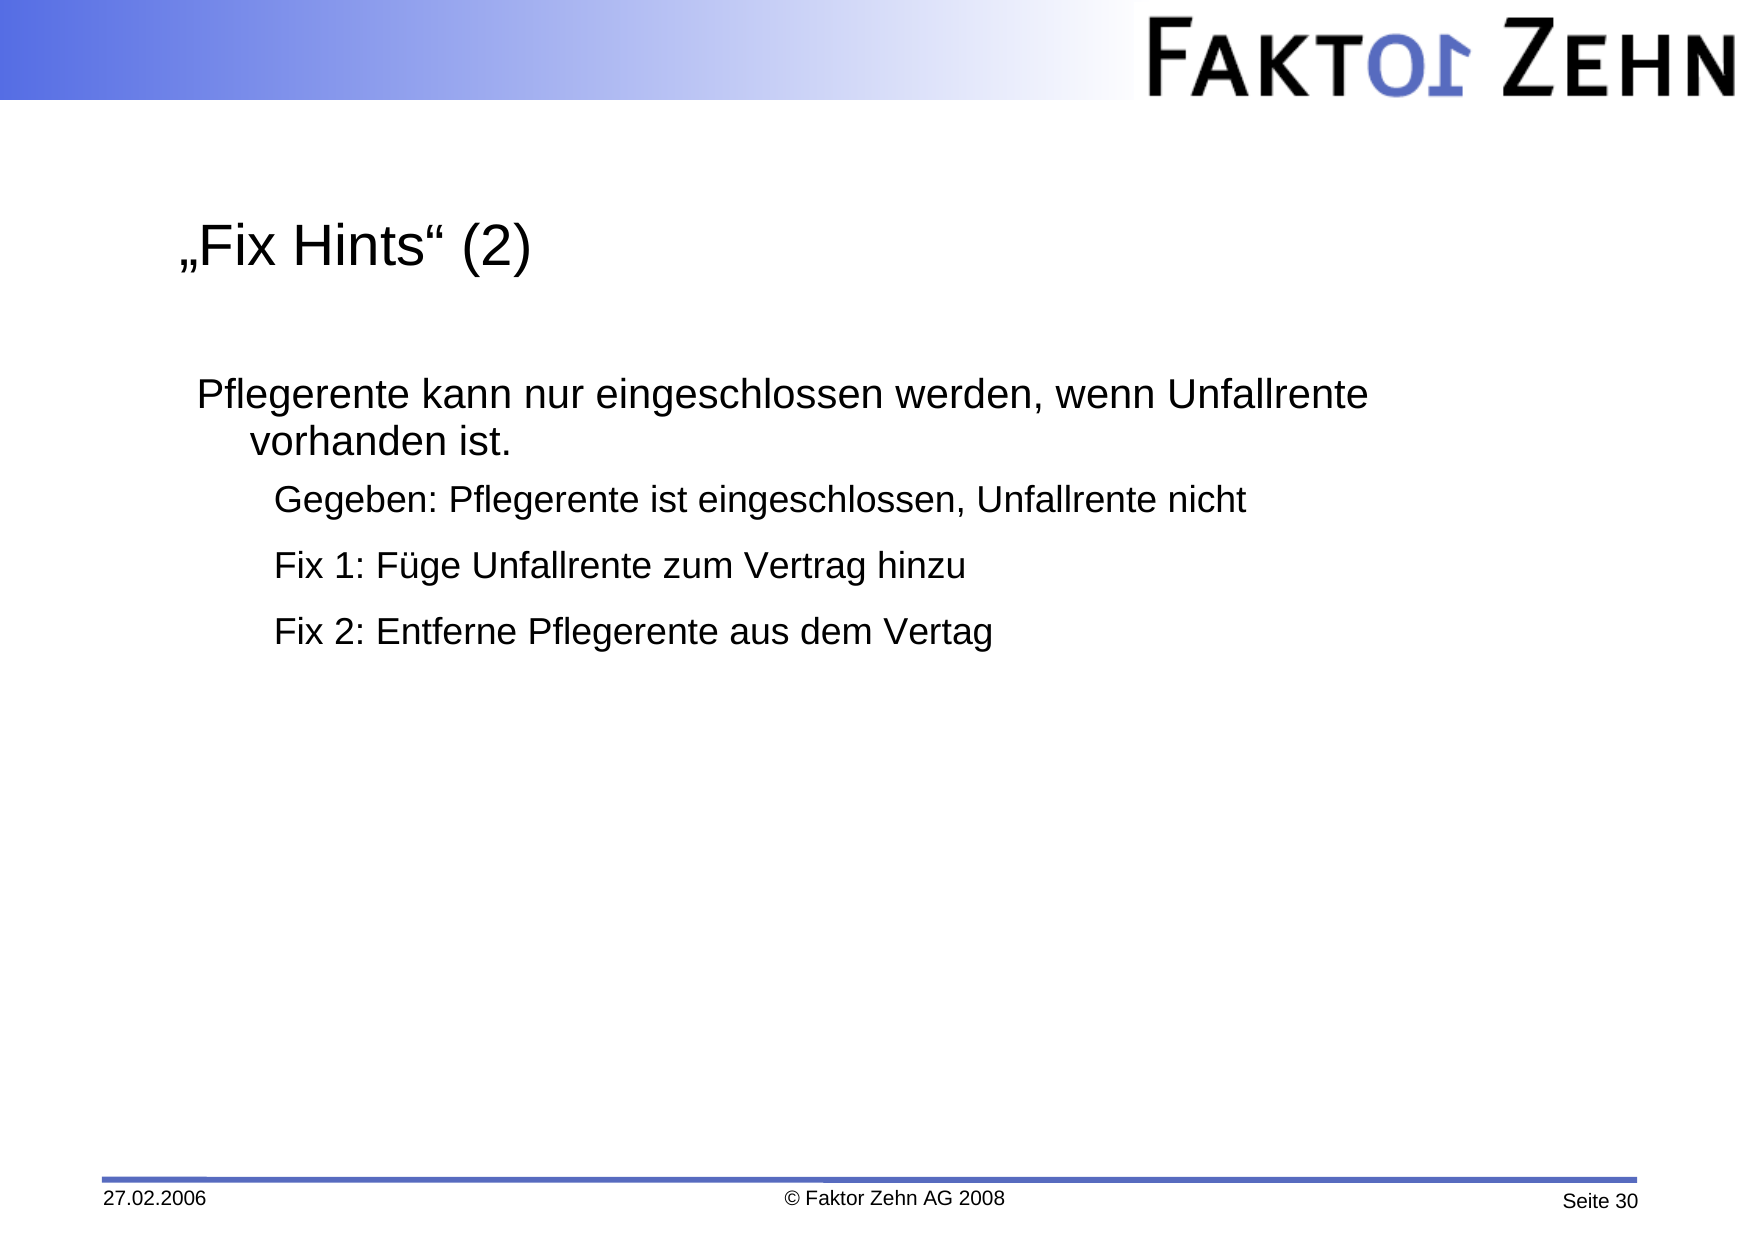

# „Fix Hints“ (2)
Pflegerente kann nur eingeschlossen werden, wenn Unfallrente vorhanden ist.
Gegeben: Pflegerente ist eingeschlossen, Unfallrente nicht
Fix 1: Füge Unfallrente zum Vertrag hinzu
Fix 2: Entferne Pflegerente aus dem Vertag